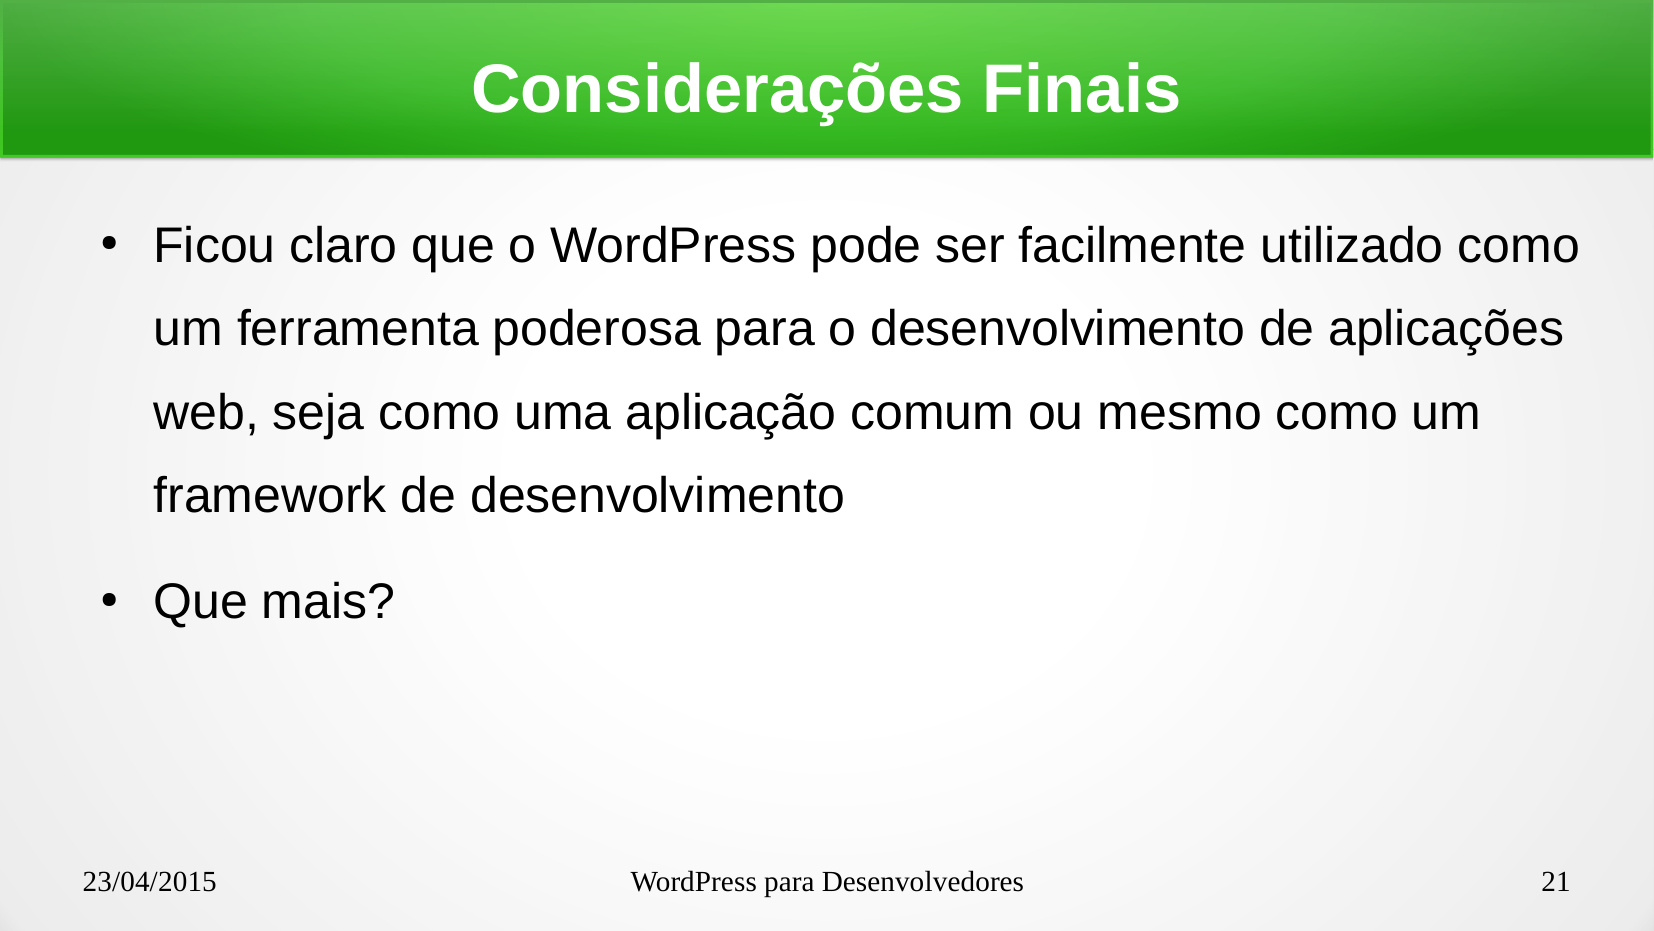

# Considerações Finais
Ficou claro que o WordPress pode ser facilmente utilizado como um ferramenta poderosa para o desenvolvimento de aplicações web, seja como uma aplicação comum ou mesmo como um framework de desenvolvimento
Que mais?
23/04/2015
WordPress para Desenvolvedores
21